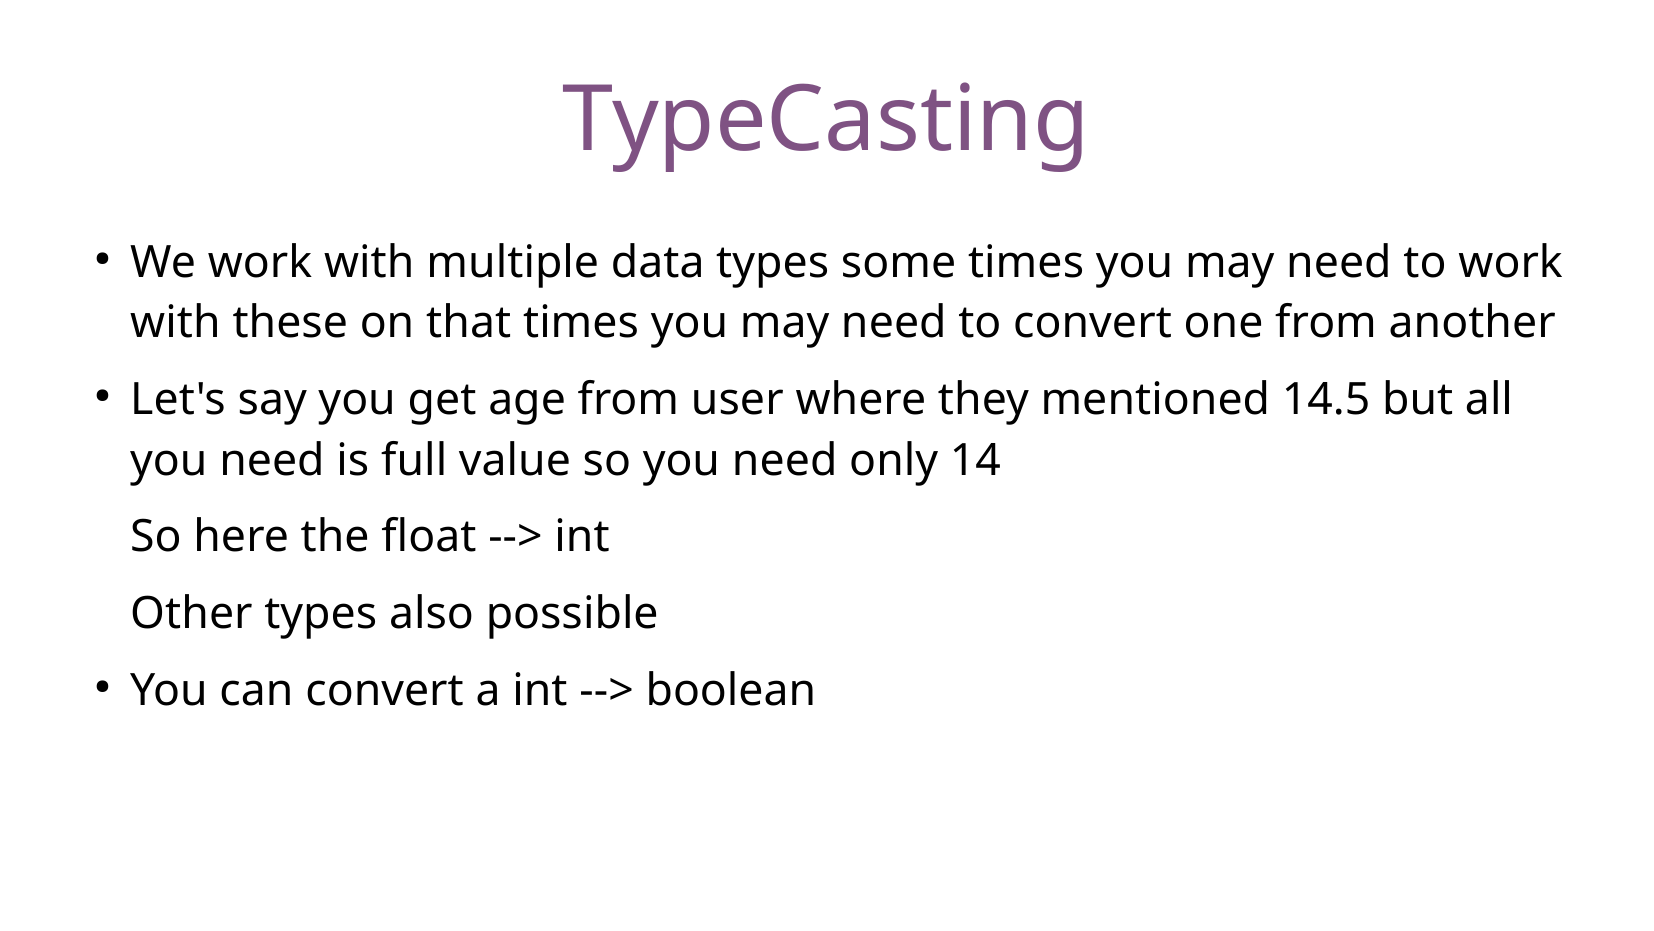

# TypeCasting
We work with multiple data types some times you may need to work with these on that times you may need to convert one from another
Let's say you get age from user where they mentioned 14.5 but all you need is full value so you need only 14
So here the float --> int
Other types also possible
You can convert a int --> boolean